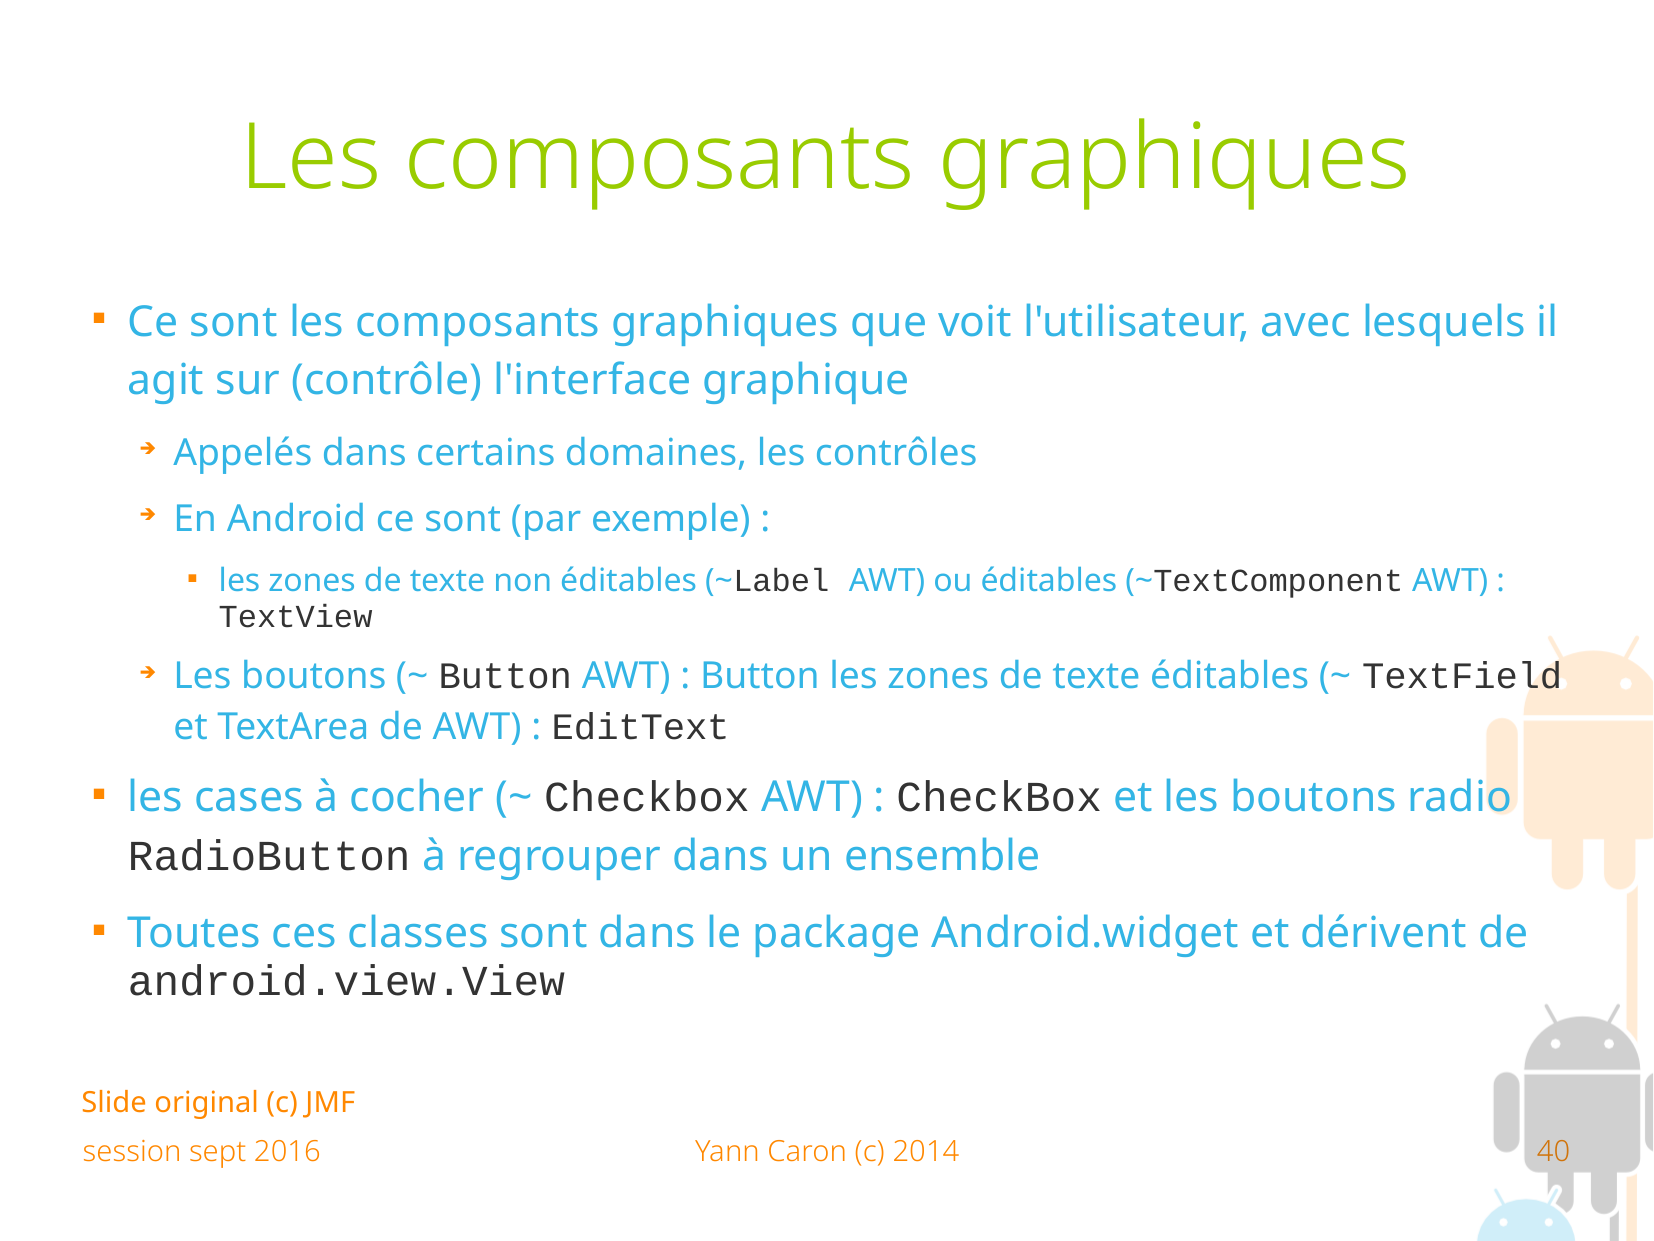

# Les composants graphiques
Ce sont les composants graphiques que voit l'utilisateur, avec lesquels il agit sur (contrôle) l'interface graphique
Appelés dans certains domaines, les contrôles
En Android ce sont (par exemple) :
les zones de texte non éditables (~Label AWT) ou éditables (~TextComponent AWT) : TextView
Les boutons (~ Button AWT) : Button les zones de texte éditables (~ TextField et TextArea de AWT) : EditText
les cases à cocher (~ Checkbox AWT) : CheckBox et les boutons radio RadioButton à regrouper dans un ensemble
Toutes ces classes sont dans le package Android.widget et dérivent de android.view.View
Slide original (c) JMF
session sept 2016
Yann Caron (c) 2014
40